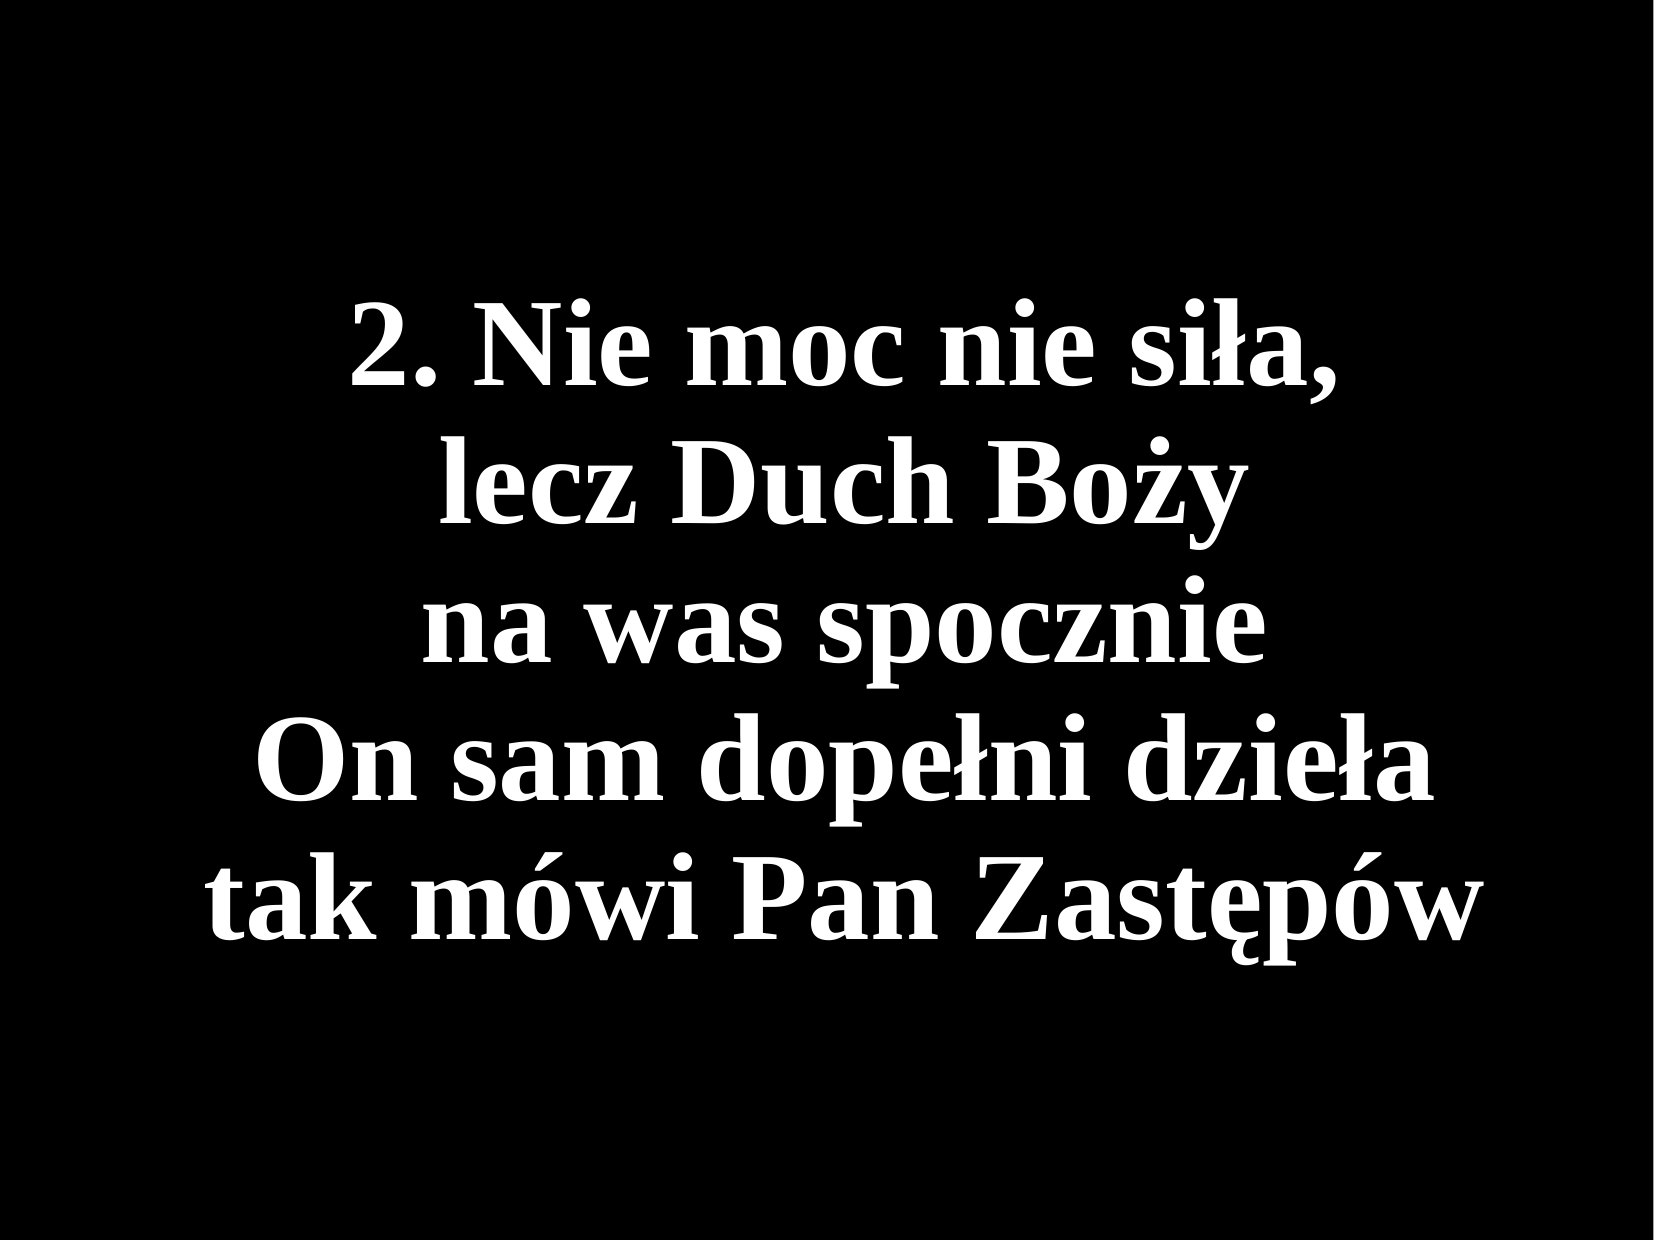

# 2. Nie moc nie siła,
lecz Duch Boży
na was spocznie
On sam dopełni dzieła
tak mówi Pan Zastępów